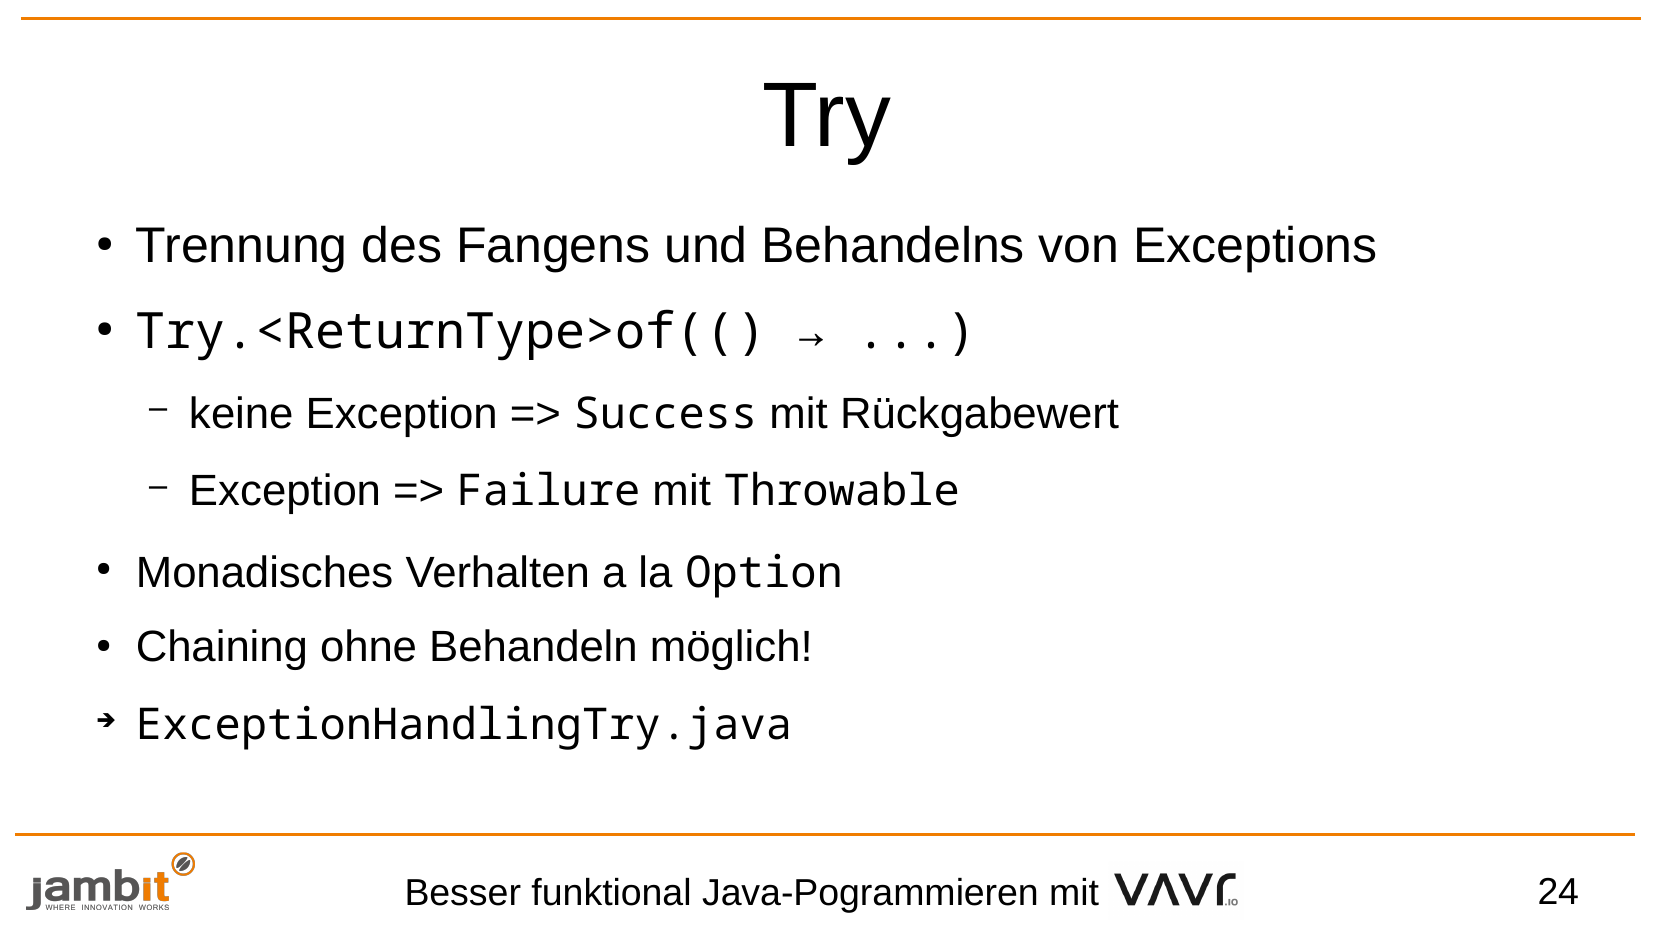

# Try
Trennung des Fangens und Behandelns von Exceptions
Try.<ReturnType>of(() → ...)
keine Exception => Success mit Rückgabewert
Exception => Failure mit Throwable
Monadisches Verhalten a la Option
Chaining ohne Behandeln möglich!
ExceptionHandlingTry.java